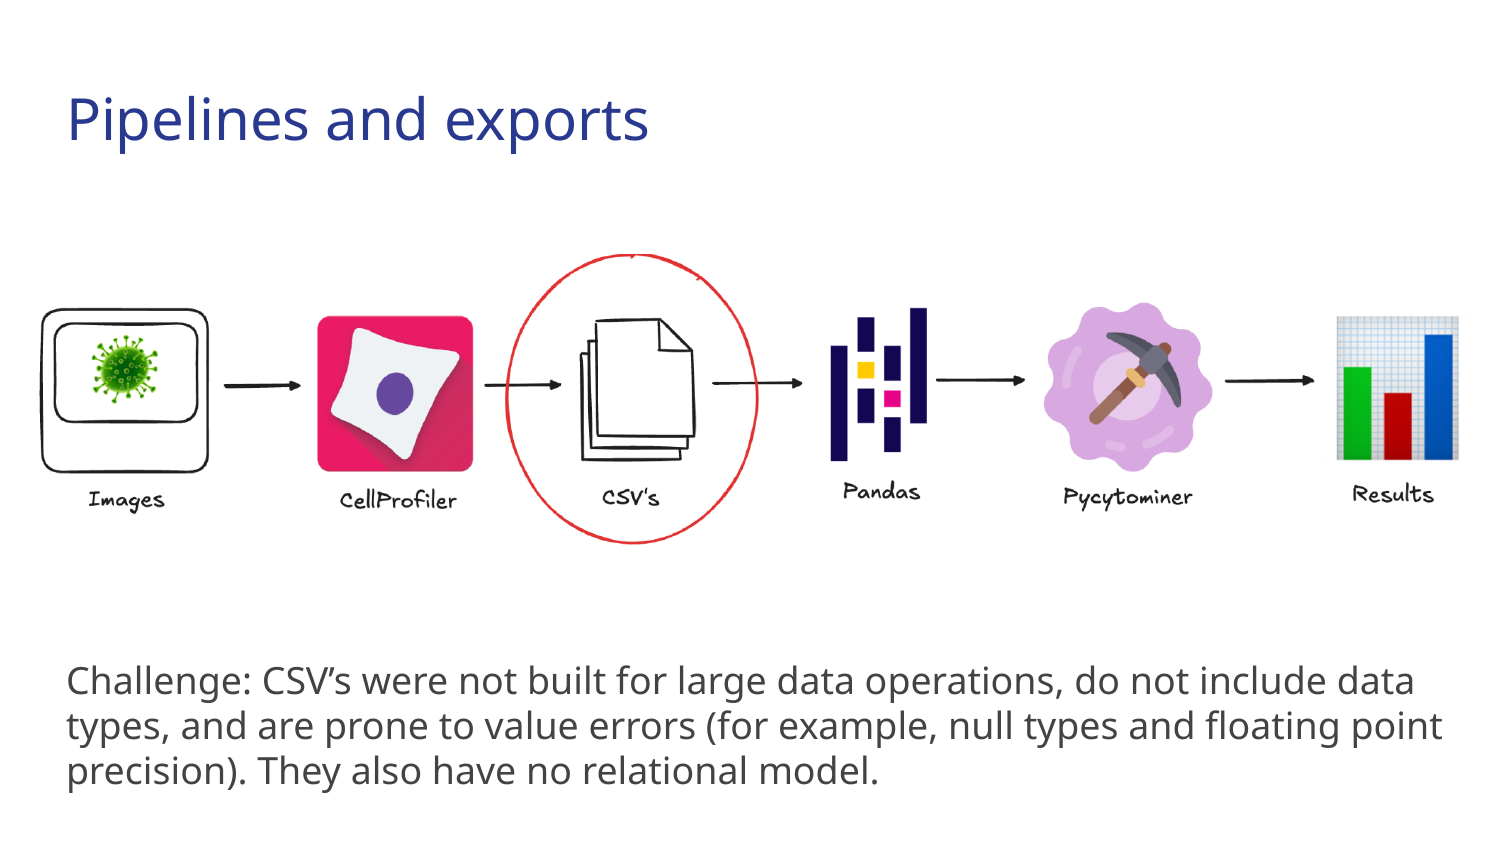

# Pipelines and exports
Challenge: CSV’s were not built for large data operations, do not include data types, and are prone to value errors (for example, null types and floating point precision). They also have no relational model.